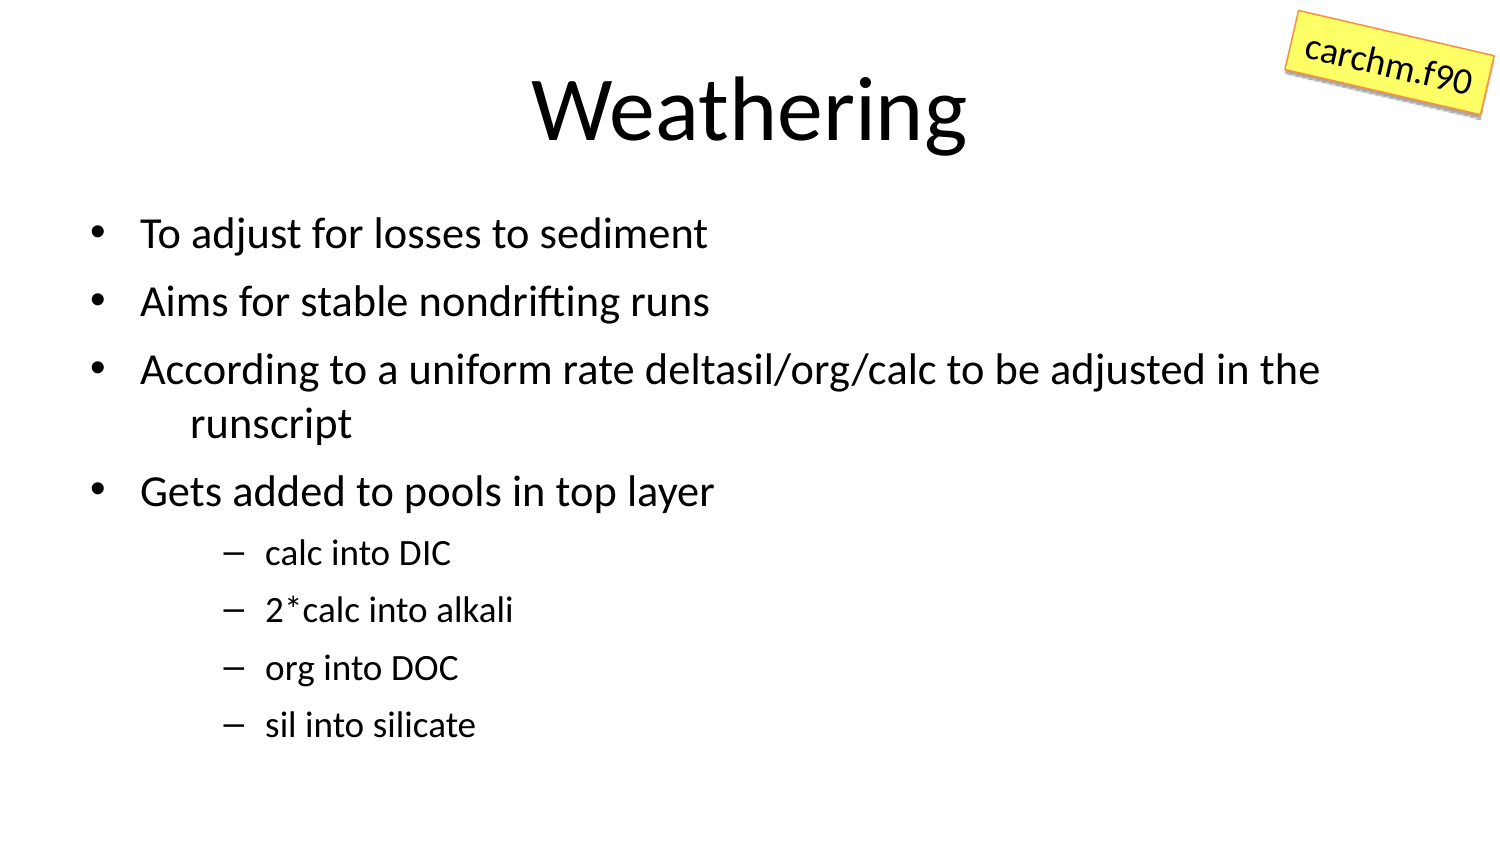

carchm.f90
# Weathering
To adjust for losses to sediment
Aims for stable nondrifting runs
According to a uniform rate deltasil/org/calc to be adjusted in the runscript
Gets added to pools in top layer
calc into DIC
2*calc into alkali
org into DOC
sil into silicate